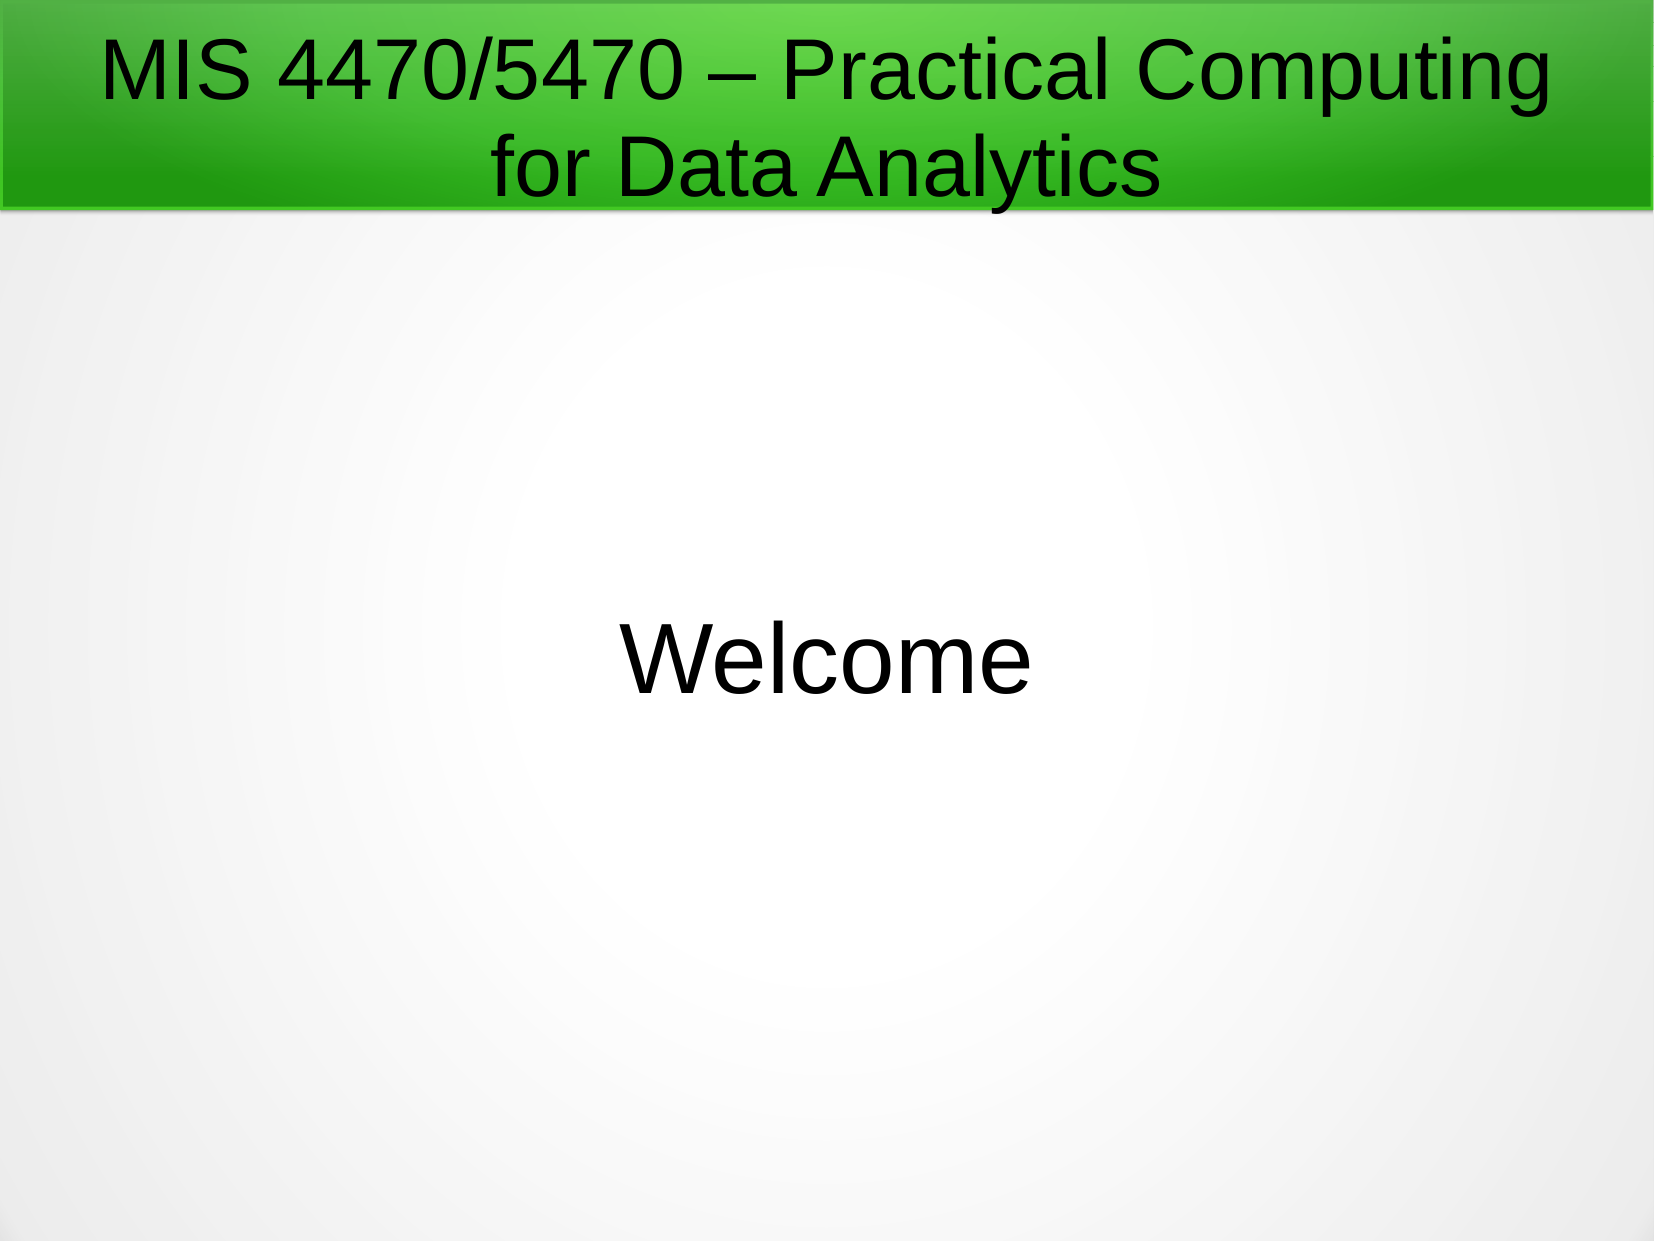

# MIS 4470/5470 – Practical Computing for Data Analytics
Welcome